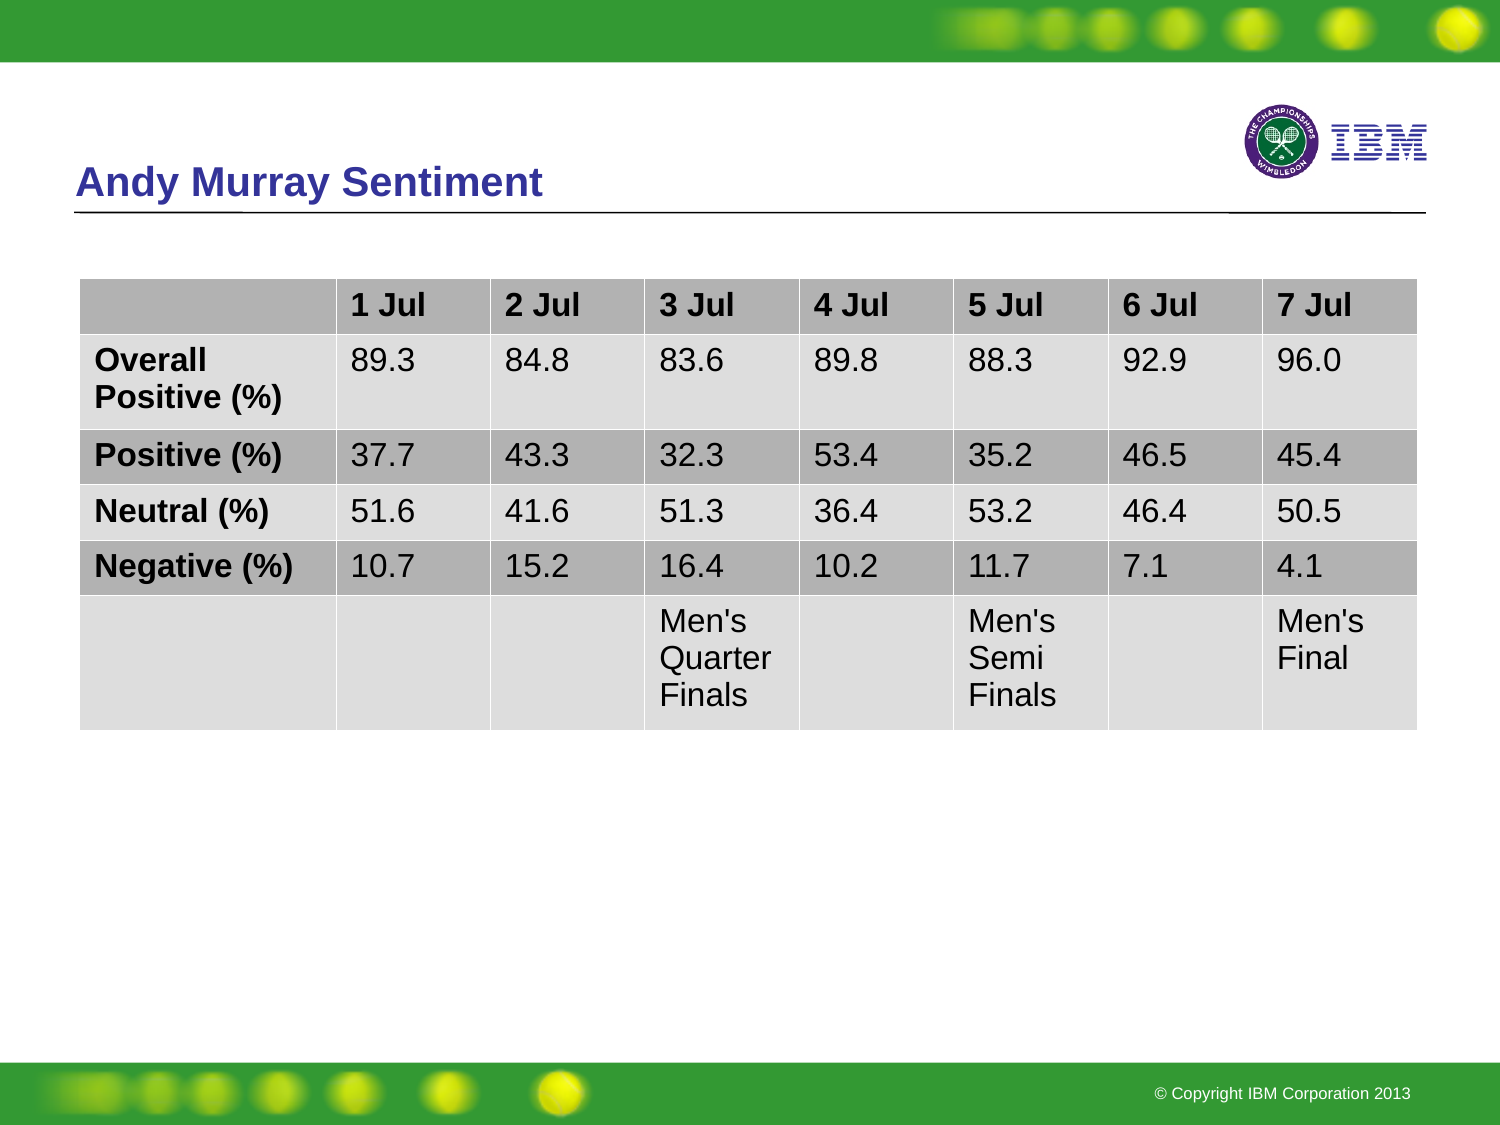

# Andy Murray Sentiment
| | 1 Jul | 2 Jul | 3 Jul | 4 Jul | 5 Jul | 6 Jul | 7 Jul |
| --- | --- | --- | --- | --- | --- | --- | --- |
| Overall Positive (%) | 89.3 | 84.8 | 83.6 | 89.8 | 88.3 | 92.9 | 96.0 |
| Positive (%) | 37.7 | 43.3 | 32.3 | 53.4 | 35.2 | 46.5 | 45.4 |
| Neutral (%) | 51.6 | 41.6 | 51.3 | 36.4 | 53.2 | 46.4 | 50.5 |
| Negative (%) | 10.7 | 15.2 | 16.4 | 10.2 | 11.7 | 7.1 | 4.1 |
| | | | Men's Quarter Finals | | Men's Semi Finals | | Men's Final |